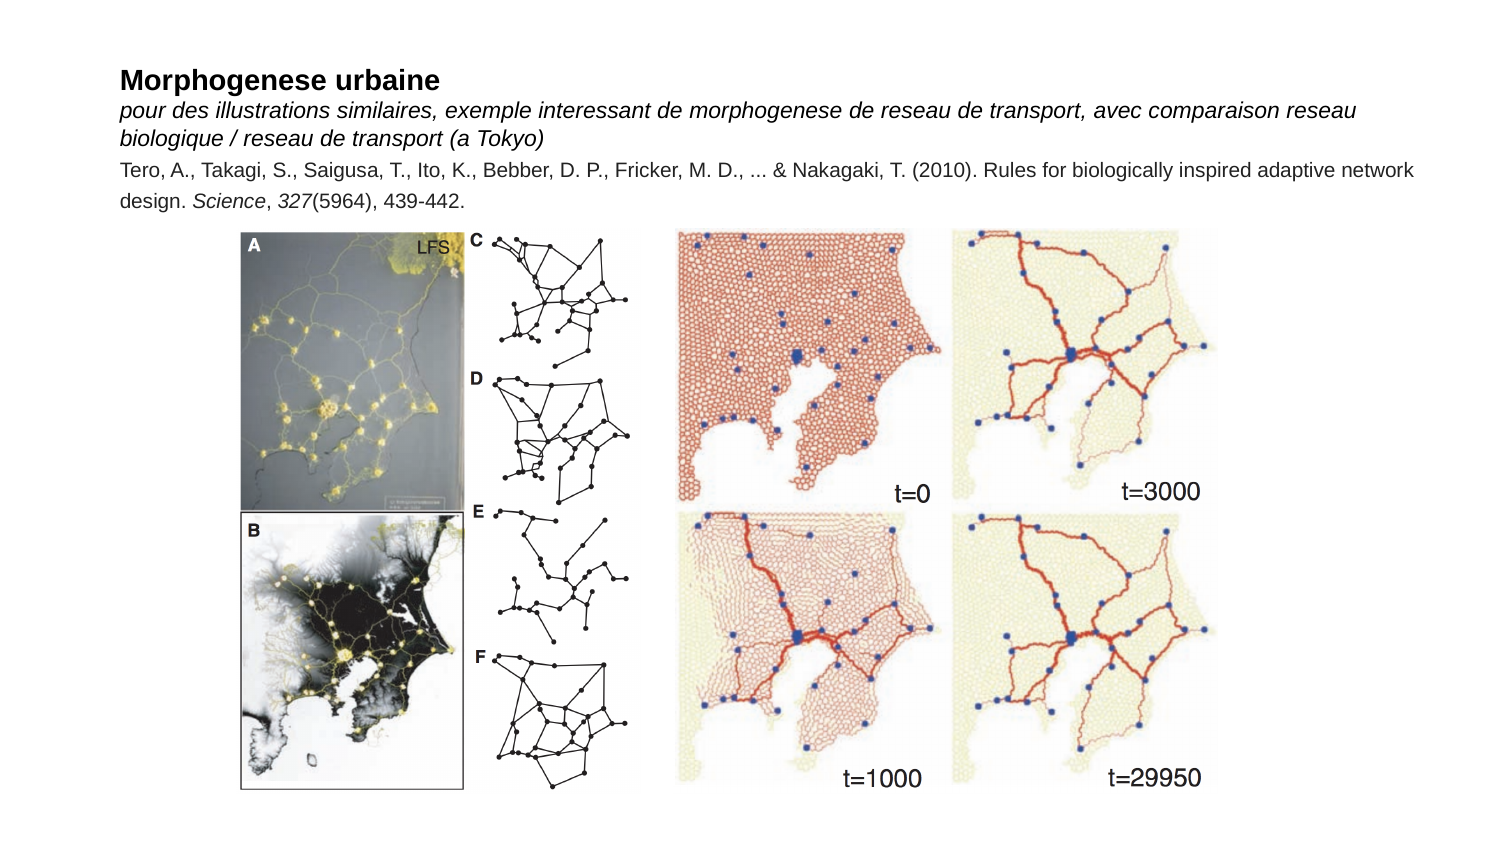

Morphogenese urbaine
pour des illustrations similaires, exemple interessant de morphogenese de reseau de transport, avec comparaison reseau biologique / reseau de transport (a Tokyo)
Tero, A., Takagi, S., Saigusa, T., Ito, K., Bebber, D. P., Fricker, M. D., ... & Nakagaki, T. (2010). Rules for biologically inspired adaptive network design. Science, 327(5964), 439-442.